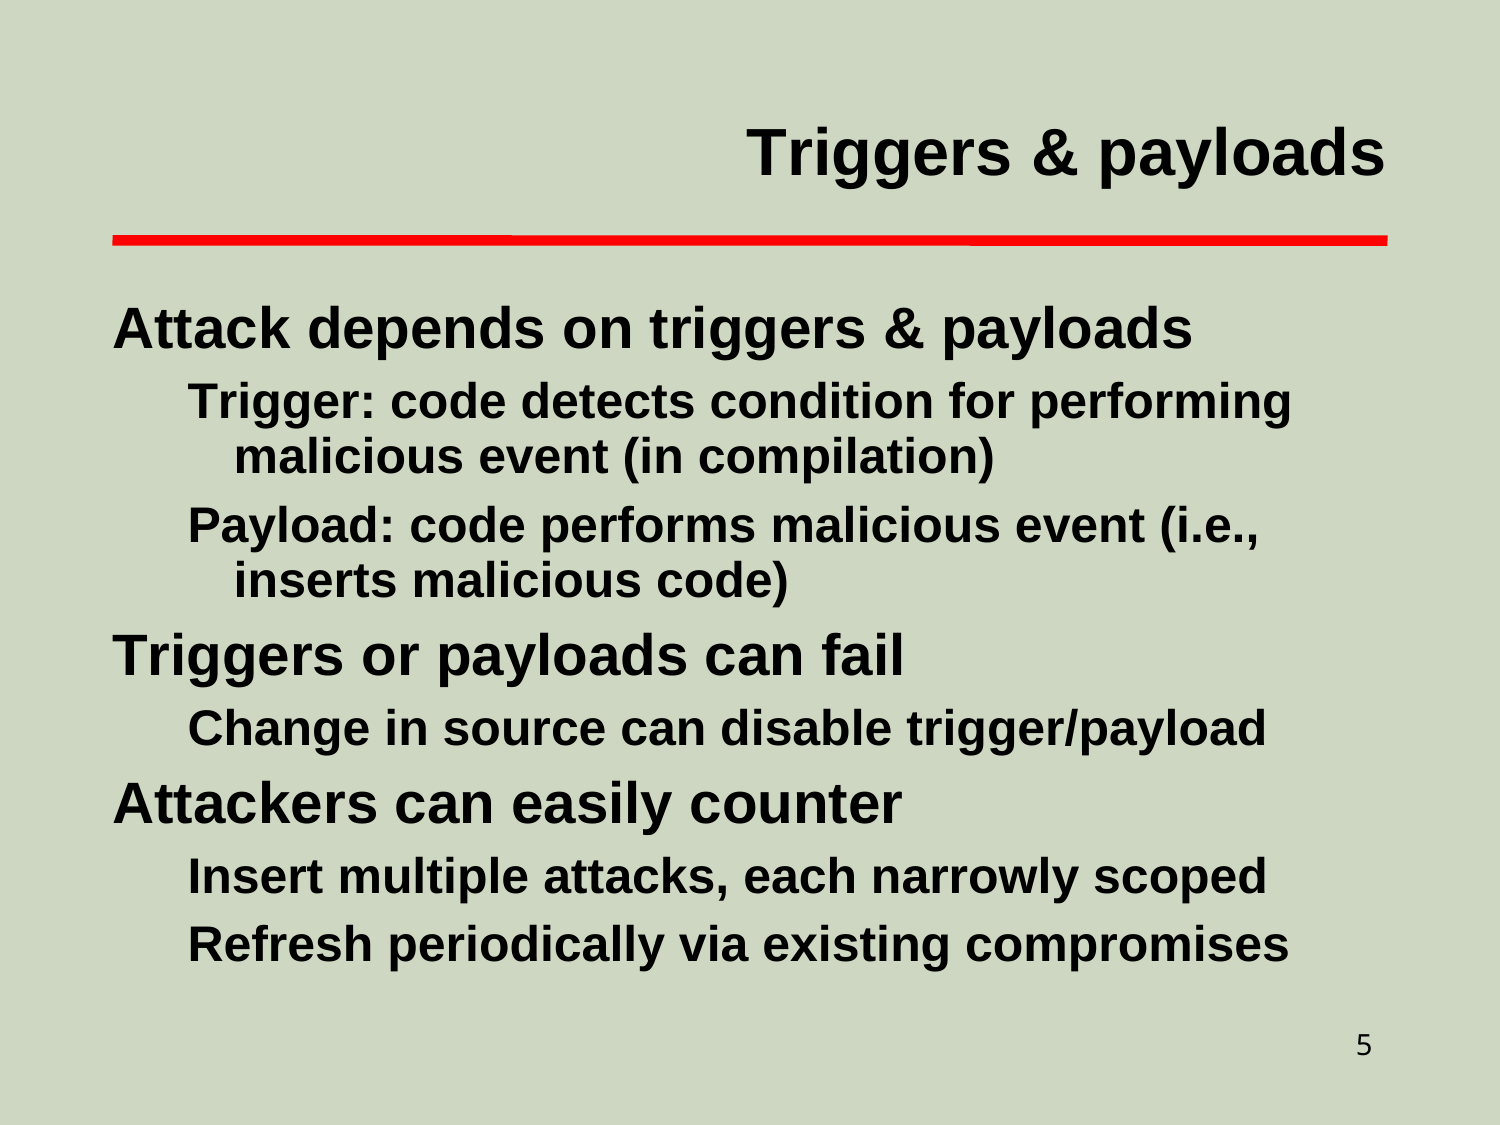

# Triggers & payloads
Attack depends on triggers & payloads
Trigger: code detects condition for performing malicious event (in compilation)
Payload: code performs malicious event (i.e., inserts malicious code)
Triggers or payloads can fail
Change in source can disable trigger/payload
Attackers can easily counter
Insert multiple attacks, each narrowly scoped
Refresh periodically via existing compromises